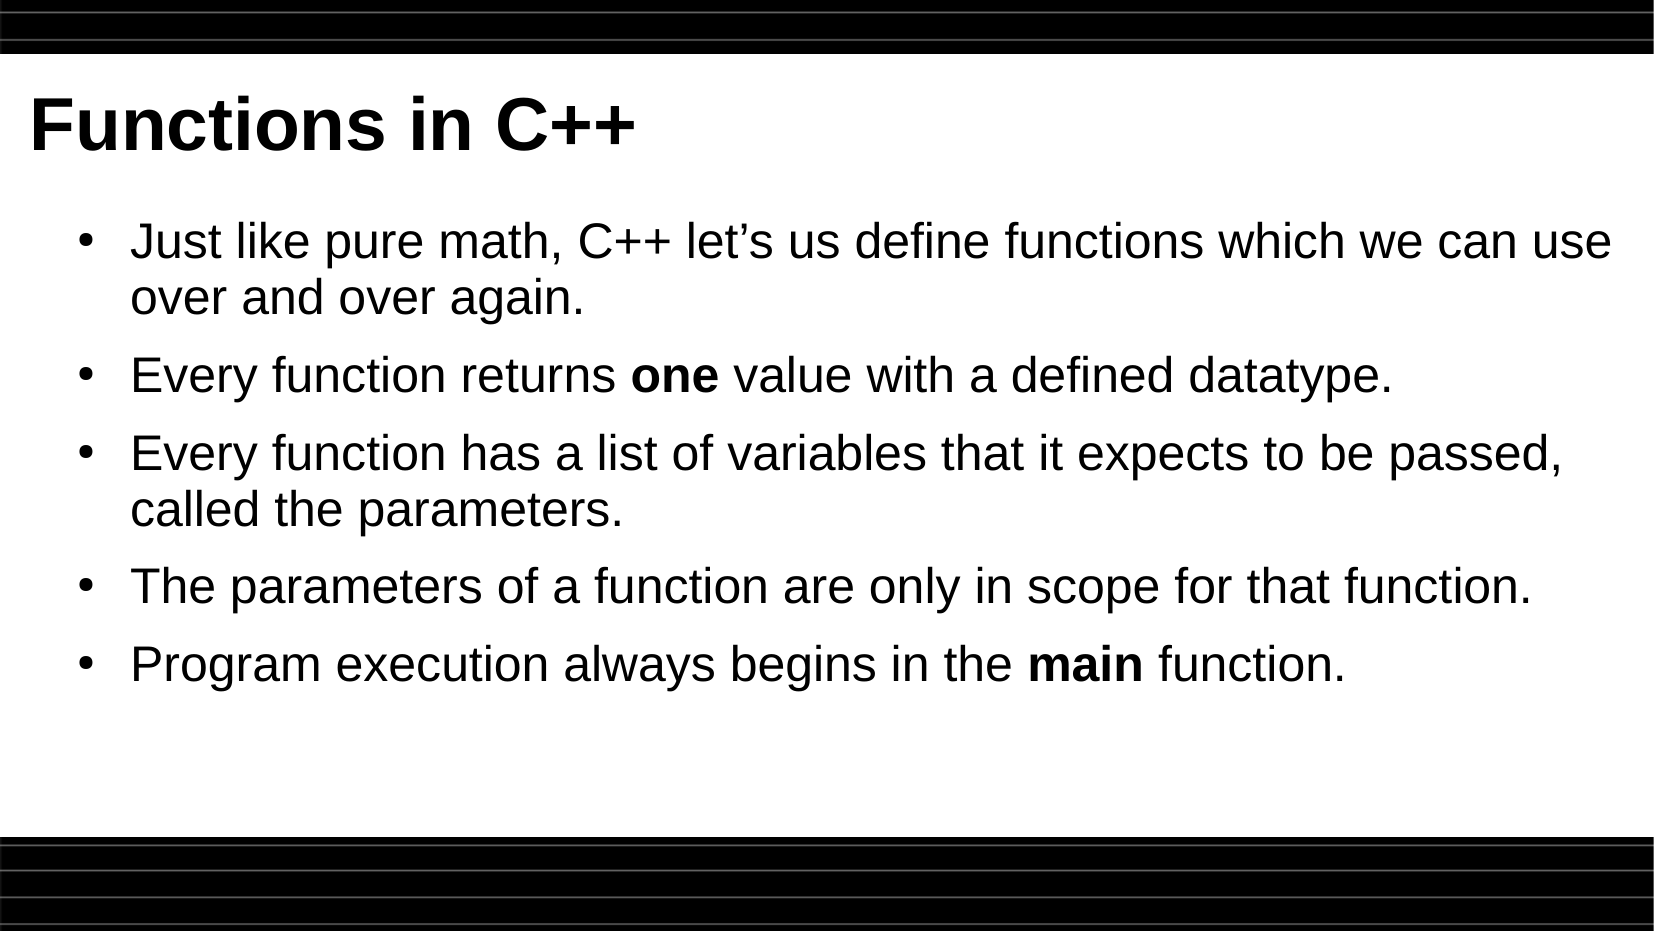

Functions in C++
# Just like pure math, C++ let’s us define functions which we can use over and over again.
Every function returns one value with a defined datatype.
Every function has a list of variables that it expects to be passed, called the parameters.
The parameters of a function are only in scope for that function.
Program execution always begins in the main function.